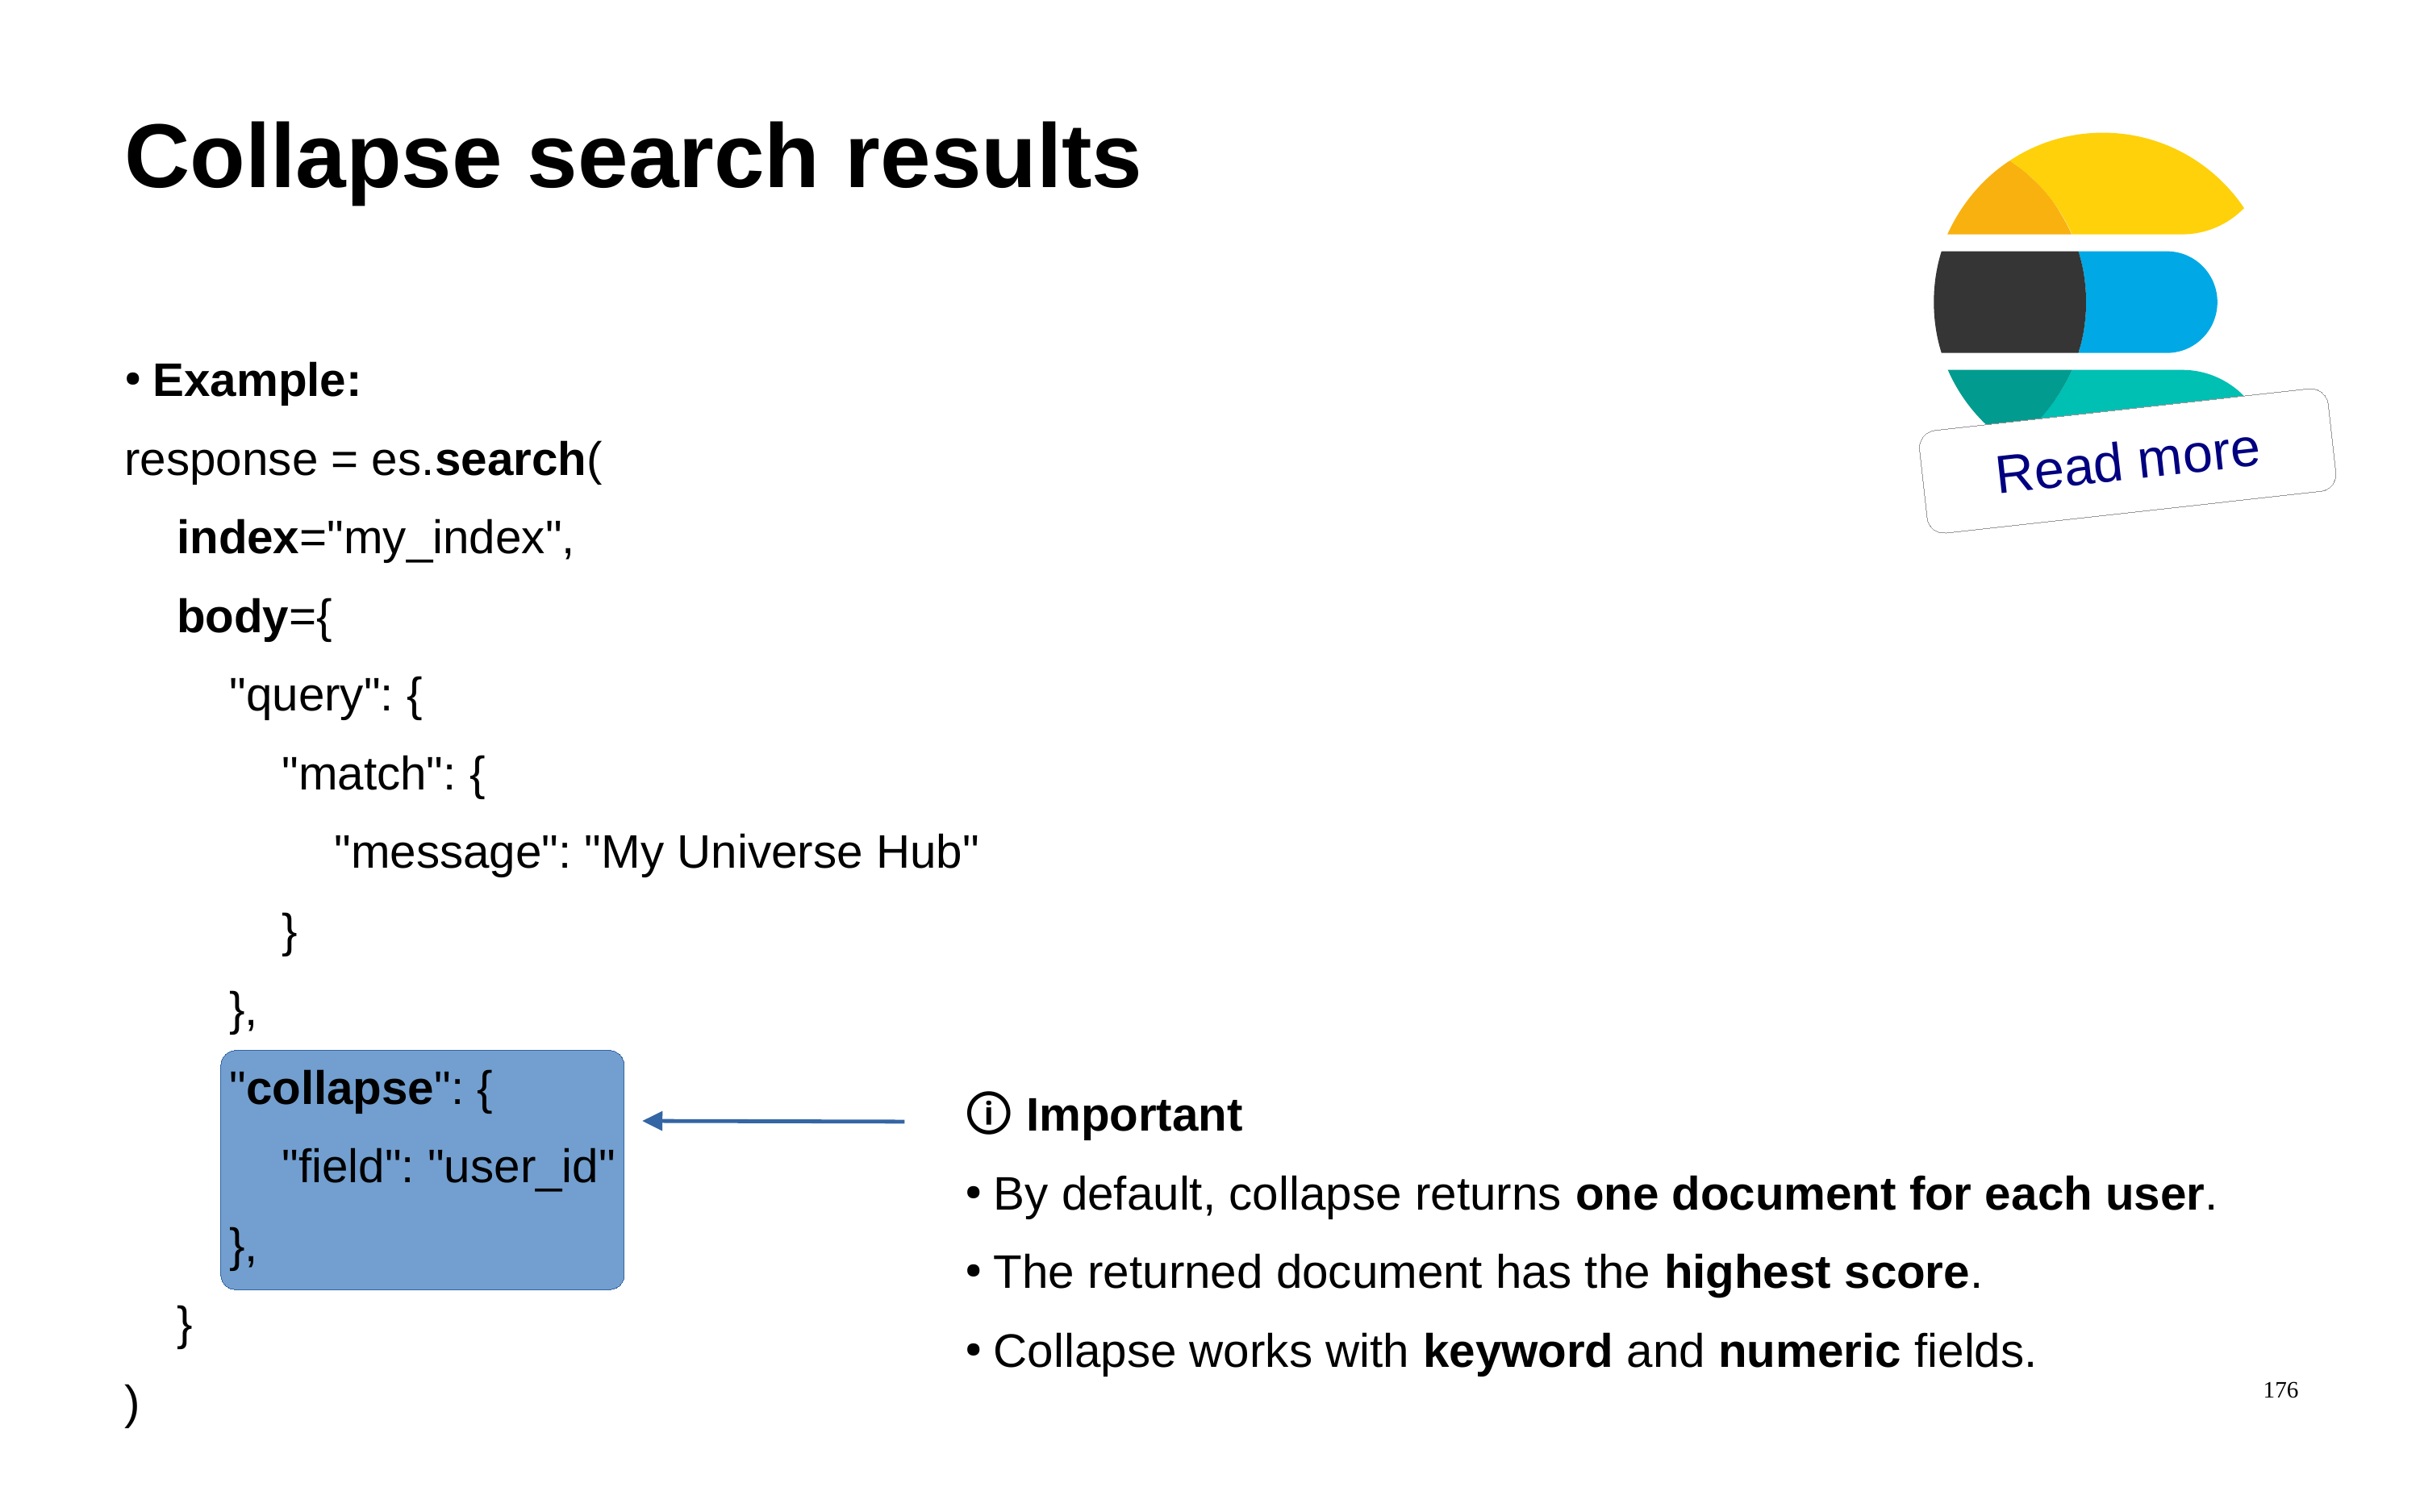

Collapse search results
Example:
response = es.search(
 index="my_index",
 body={
 "query": {
 "match": {
 "message": "My Universe Hub"
 }
 },
 "collapse": {
 "field": "user_id"
 },
 }
)
Read more
🛈 Important
By default, collapse returns one document for each user.
The returned document has the highest score.
Collapse works with keyword and numeric fields.
176